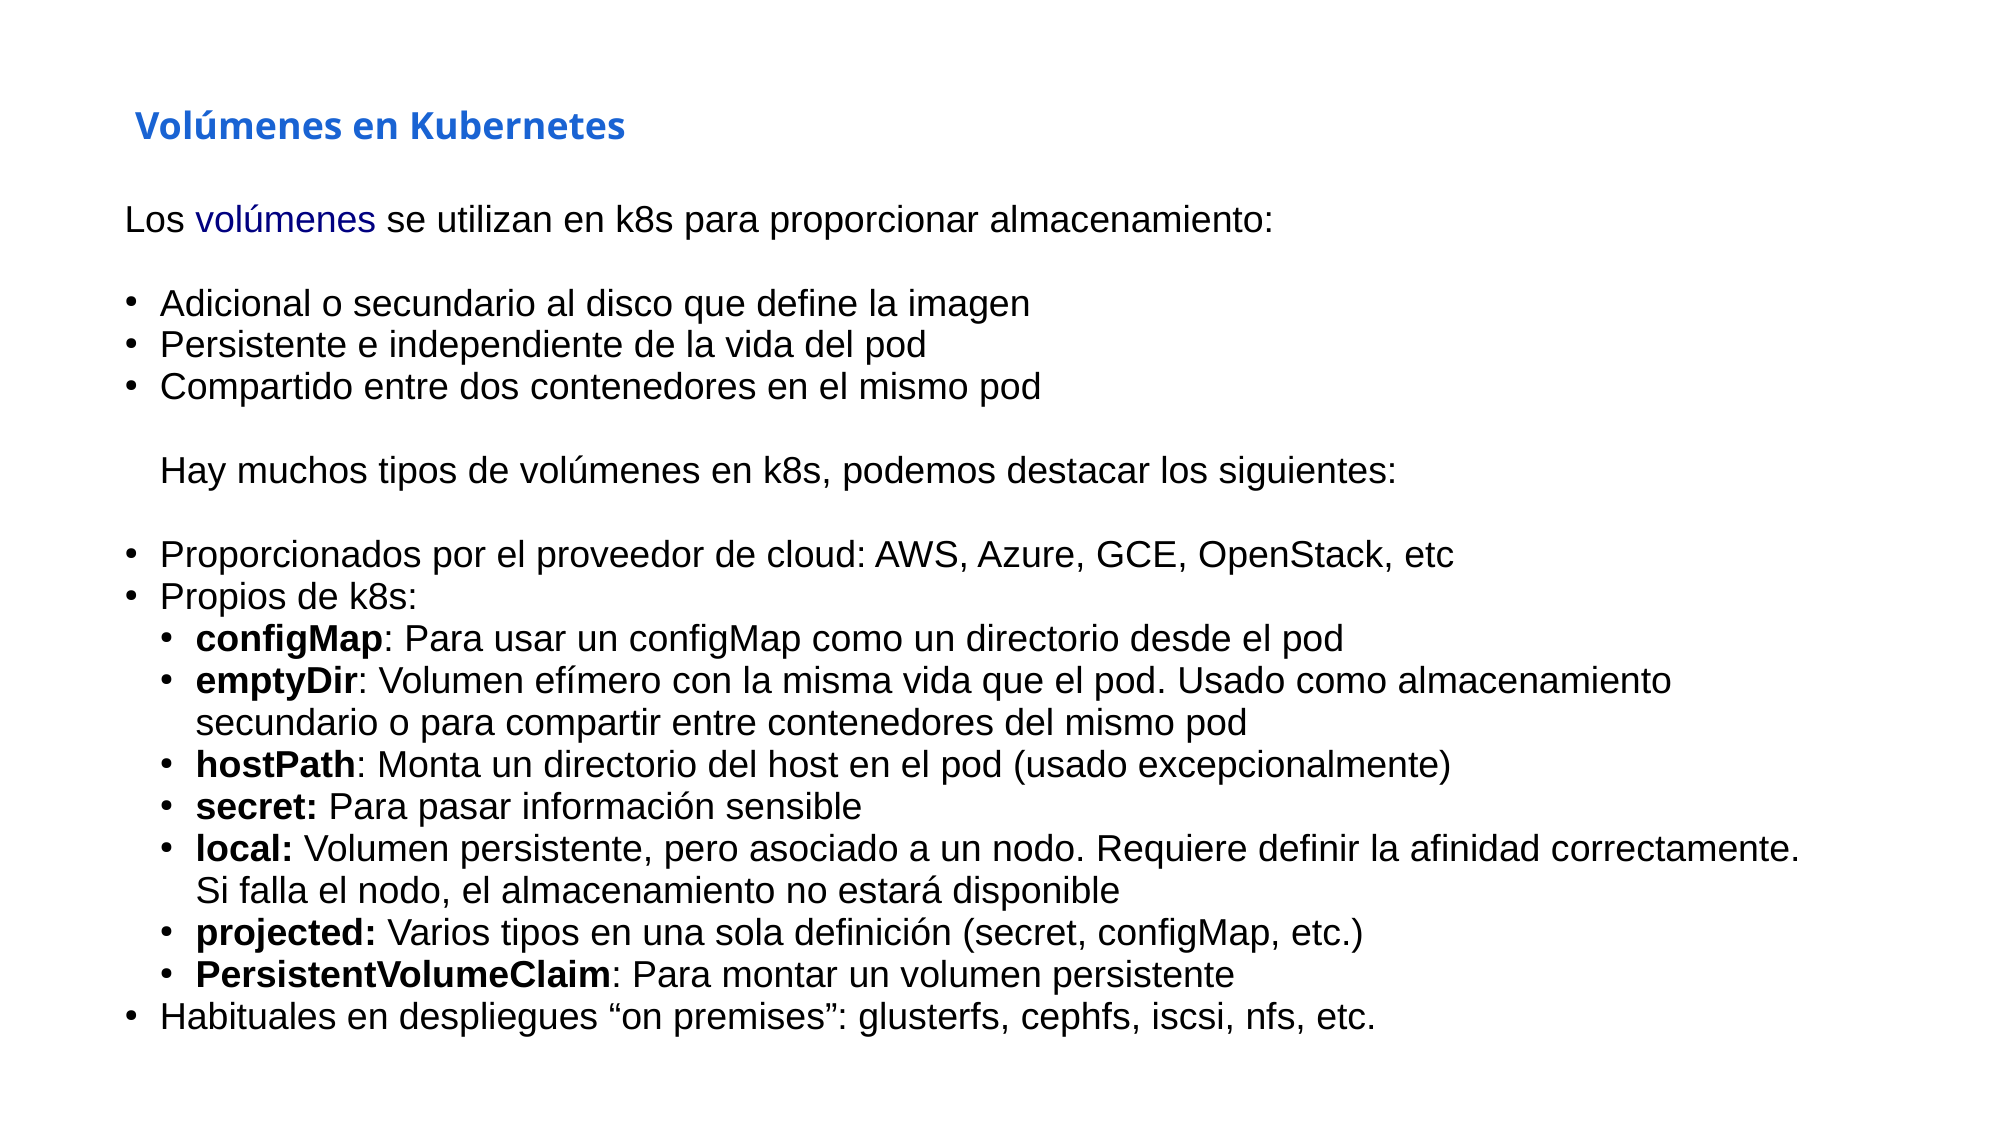

Volúmenes en Kubernetes
Los volúmenes se utilizan en k8s para proporcionar almacenamiento:
Adicional o secundario al disco que define la imagen
Persistente e independiente de la vida del pod
Compartido entre dos contenedores en el mismo pod
Hay muchos tipos de volúmenes en k8s, podemos destacar los siguientes:
Proporcionados por el proveedor de cloud: AWS, Azure, GCE, OpenStack, etc
Propios de k8s:
configMap: Para usar un configMap como un directorio desde el pod
emptyDir: Volumen efímero con la misma vida que el pod. Usado como almacenamiento secundario o para compartir entre contenedores del mismo pod
hostPath: Monta un directorio del host en el pod (usado excepcionalmente)
secret: Para pasar información sensible
local: Volumen persistente, pero asociado a un nodo. Requiere definir la afinidad correctamente. Si falla el nodo, el almacenamiento no estará disponible
projected: Varios tipos en una sola definición (secret, configMap, etc.)
PersistentVolumeClaim: Para montar un volumen persistente
Habituales en despliegues “on premises”: glusterfs, cephfs, iscsi, nfs, etc.